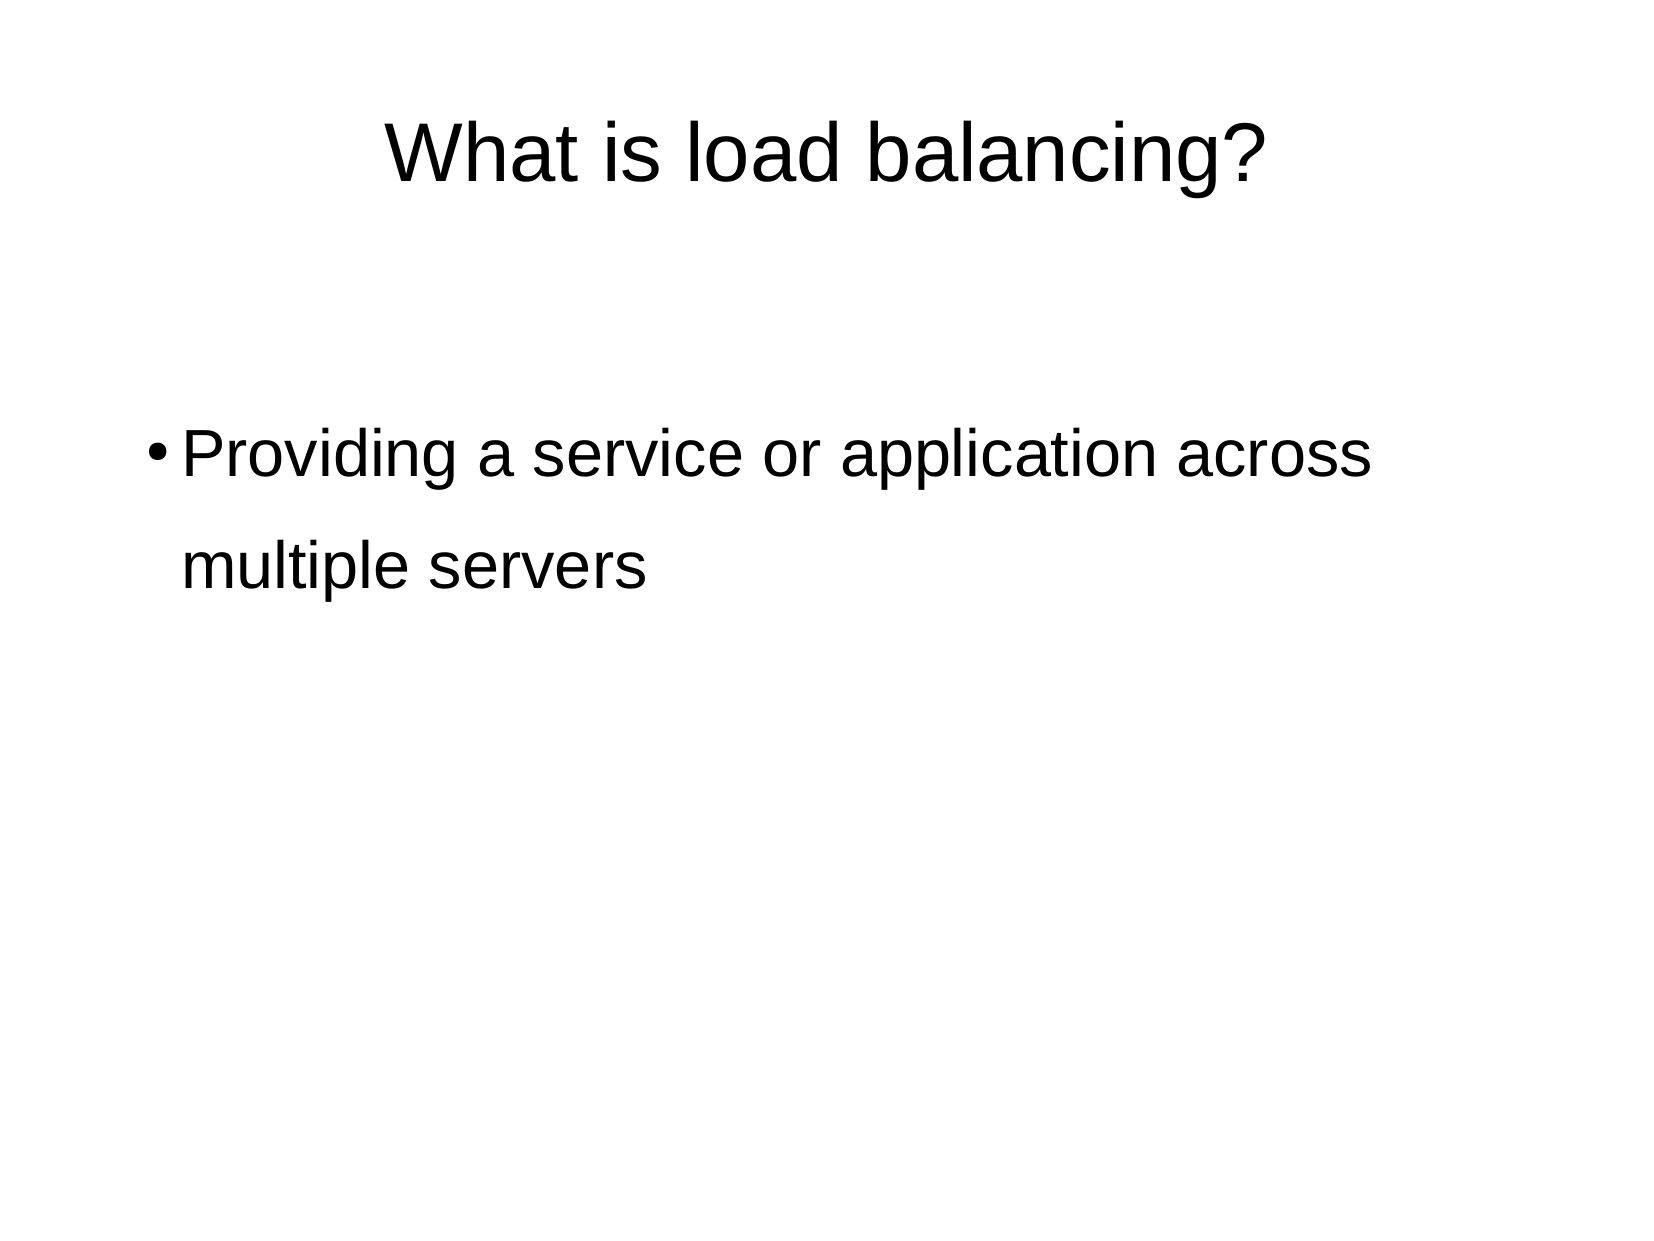

# What is load balancing?
Providing a service or application across
multiple servers